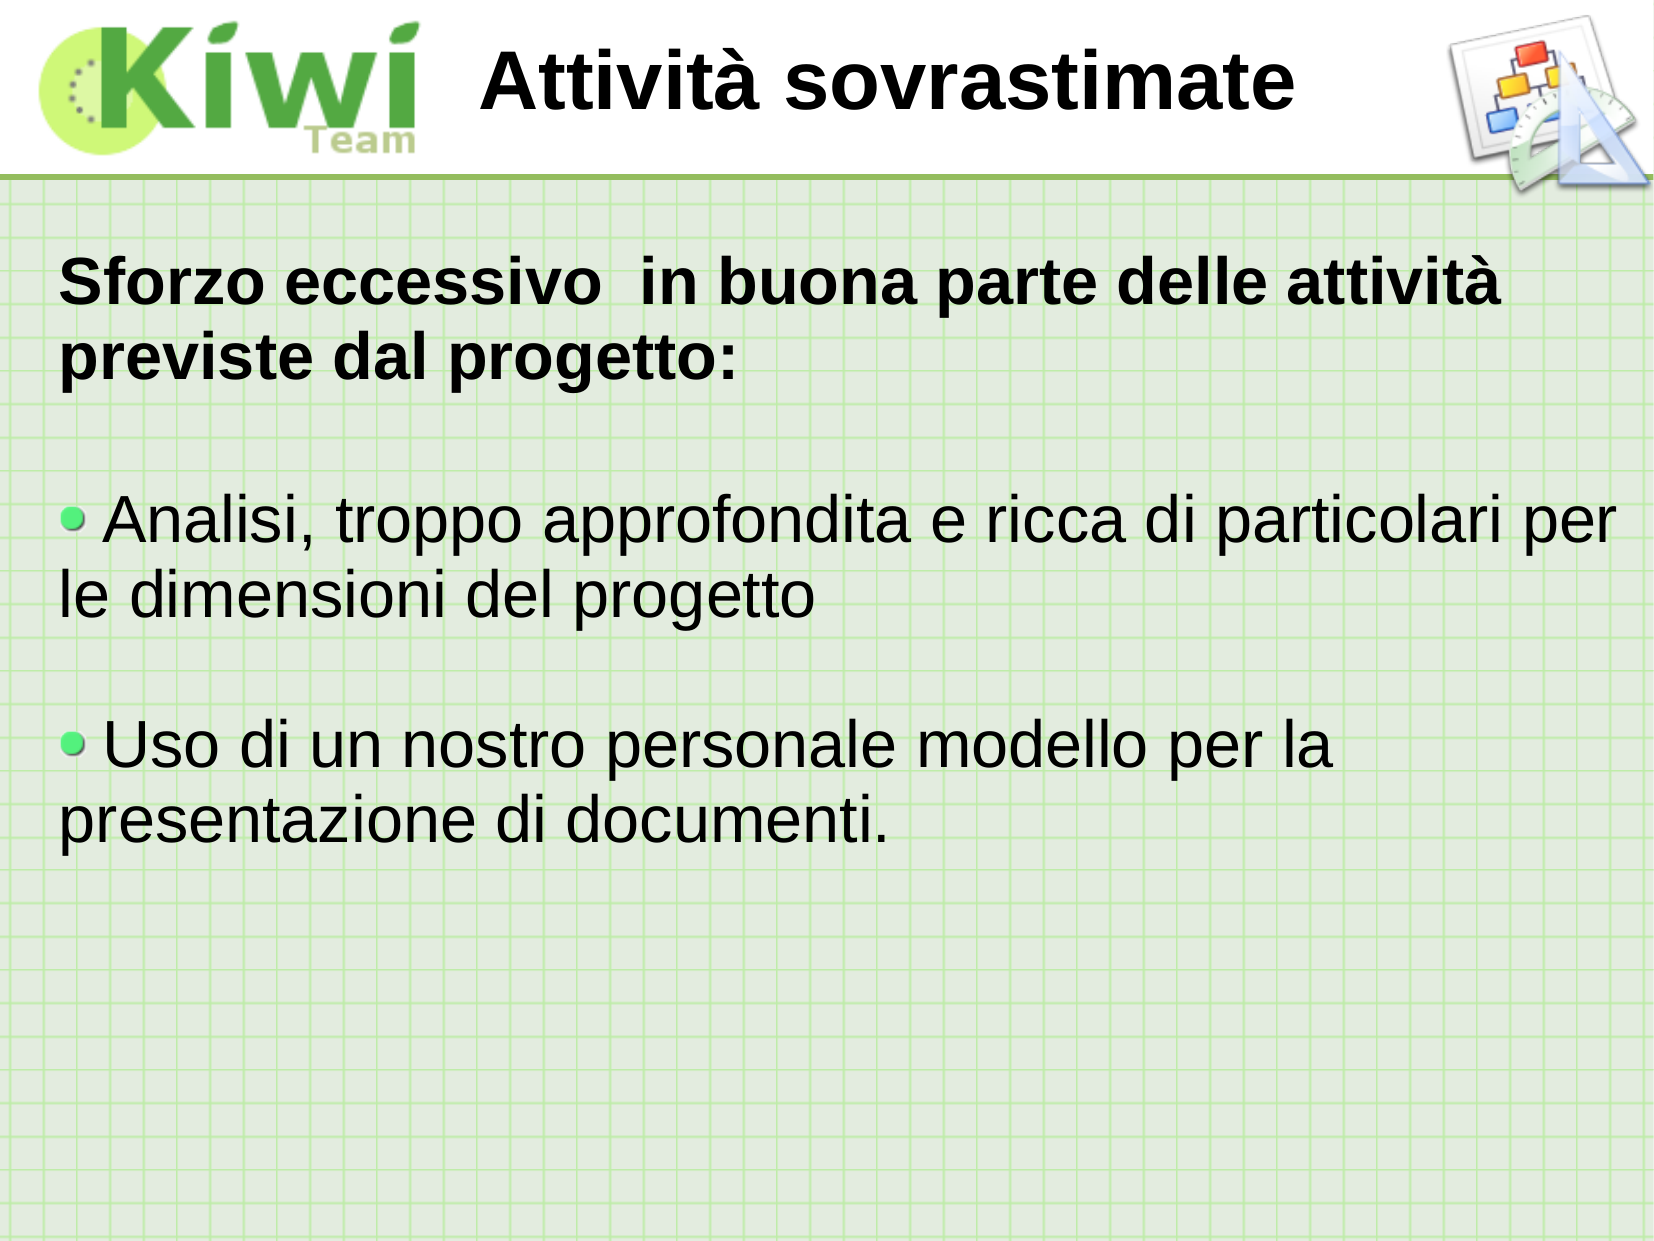

# Attività sovrastimate
Sforzo eccessivo in buona parte delle attività previste dal progetto:
 Analisi, troppo approfondita e ricca di particolari per le dimensioni del progetto
 Uso di un nostro personale modello per la presentazione di documenti.